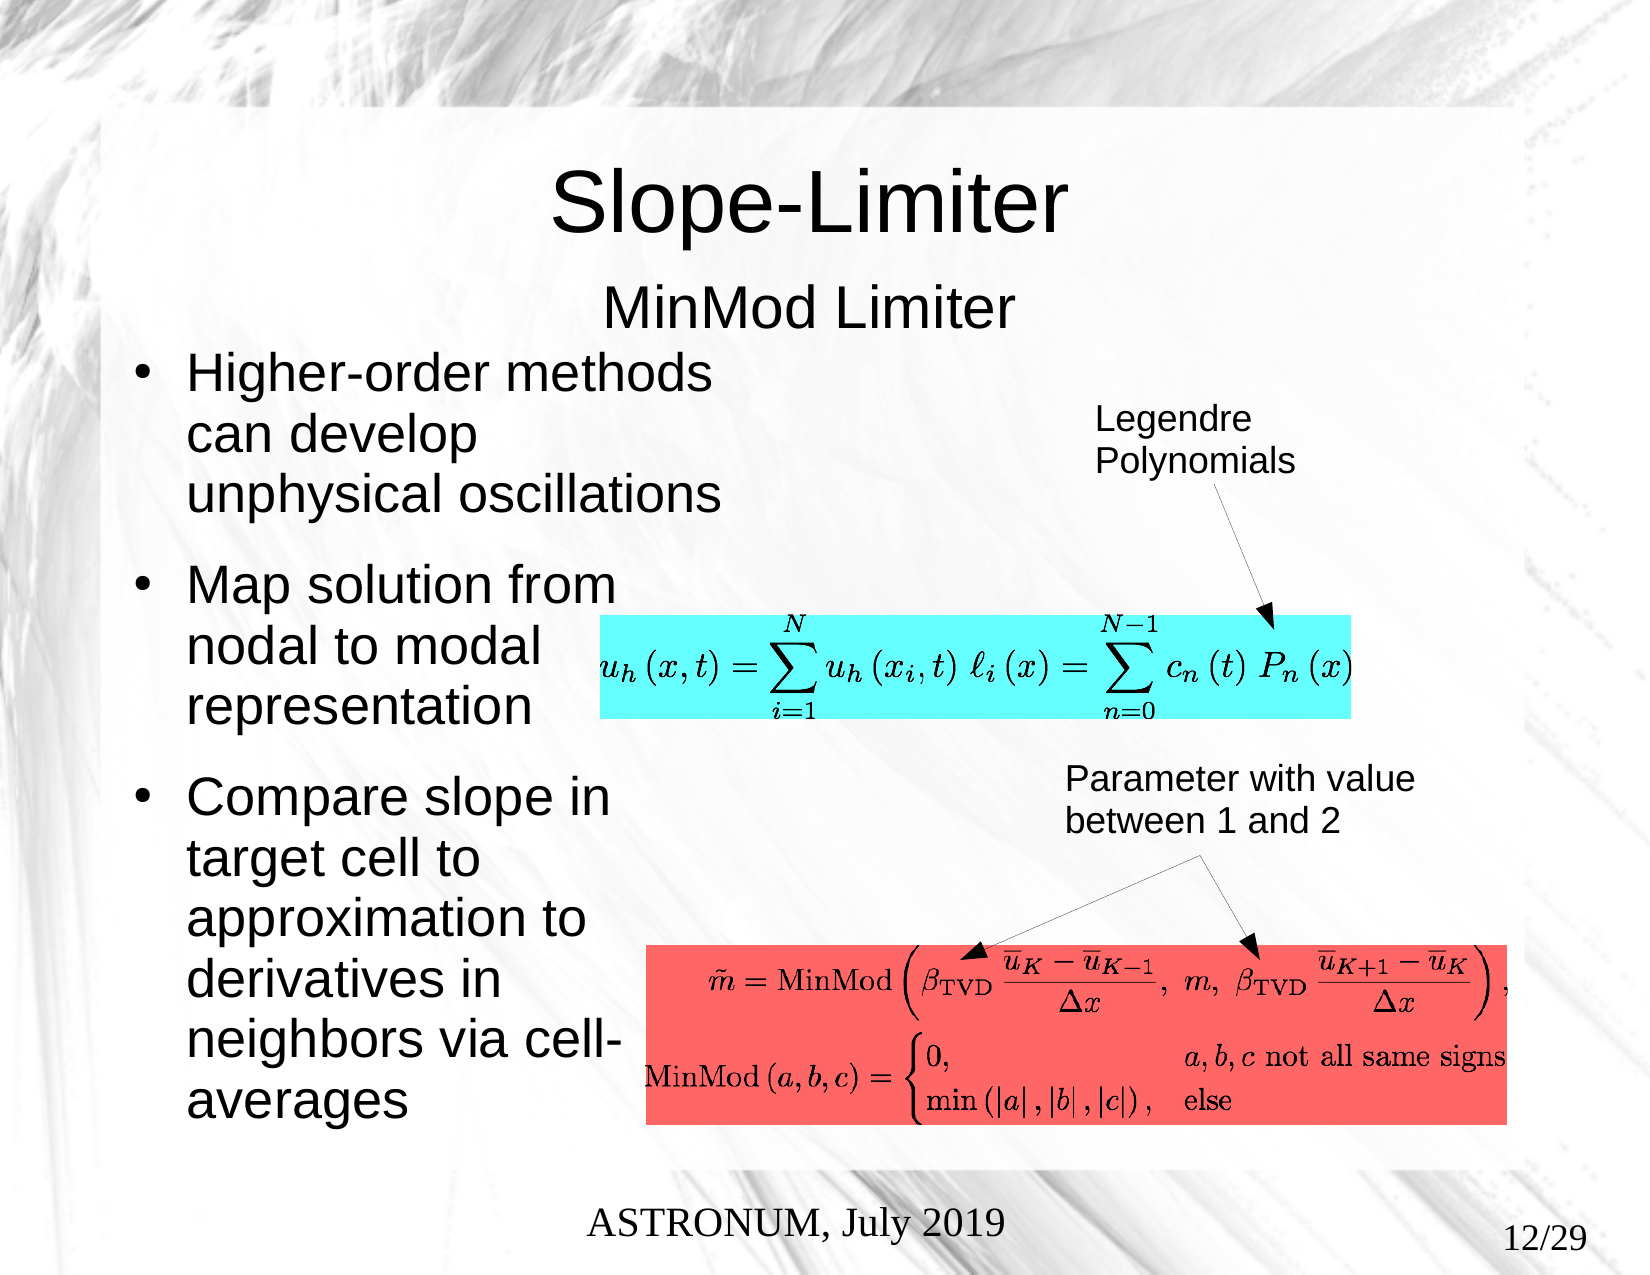

# Slope-Limiter
MinMod Limiter
Higher-order methods can develop unphysical oscillations
Map solution from nodal to modal representation
Compare slope in target cell to approximation to derivatives in neighbors via cell-averages
Legendre Polynomials
Parameter with value between 1 and 2
ASTRONUM, July 2019
12